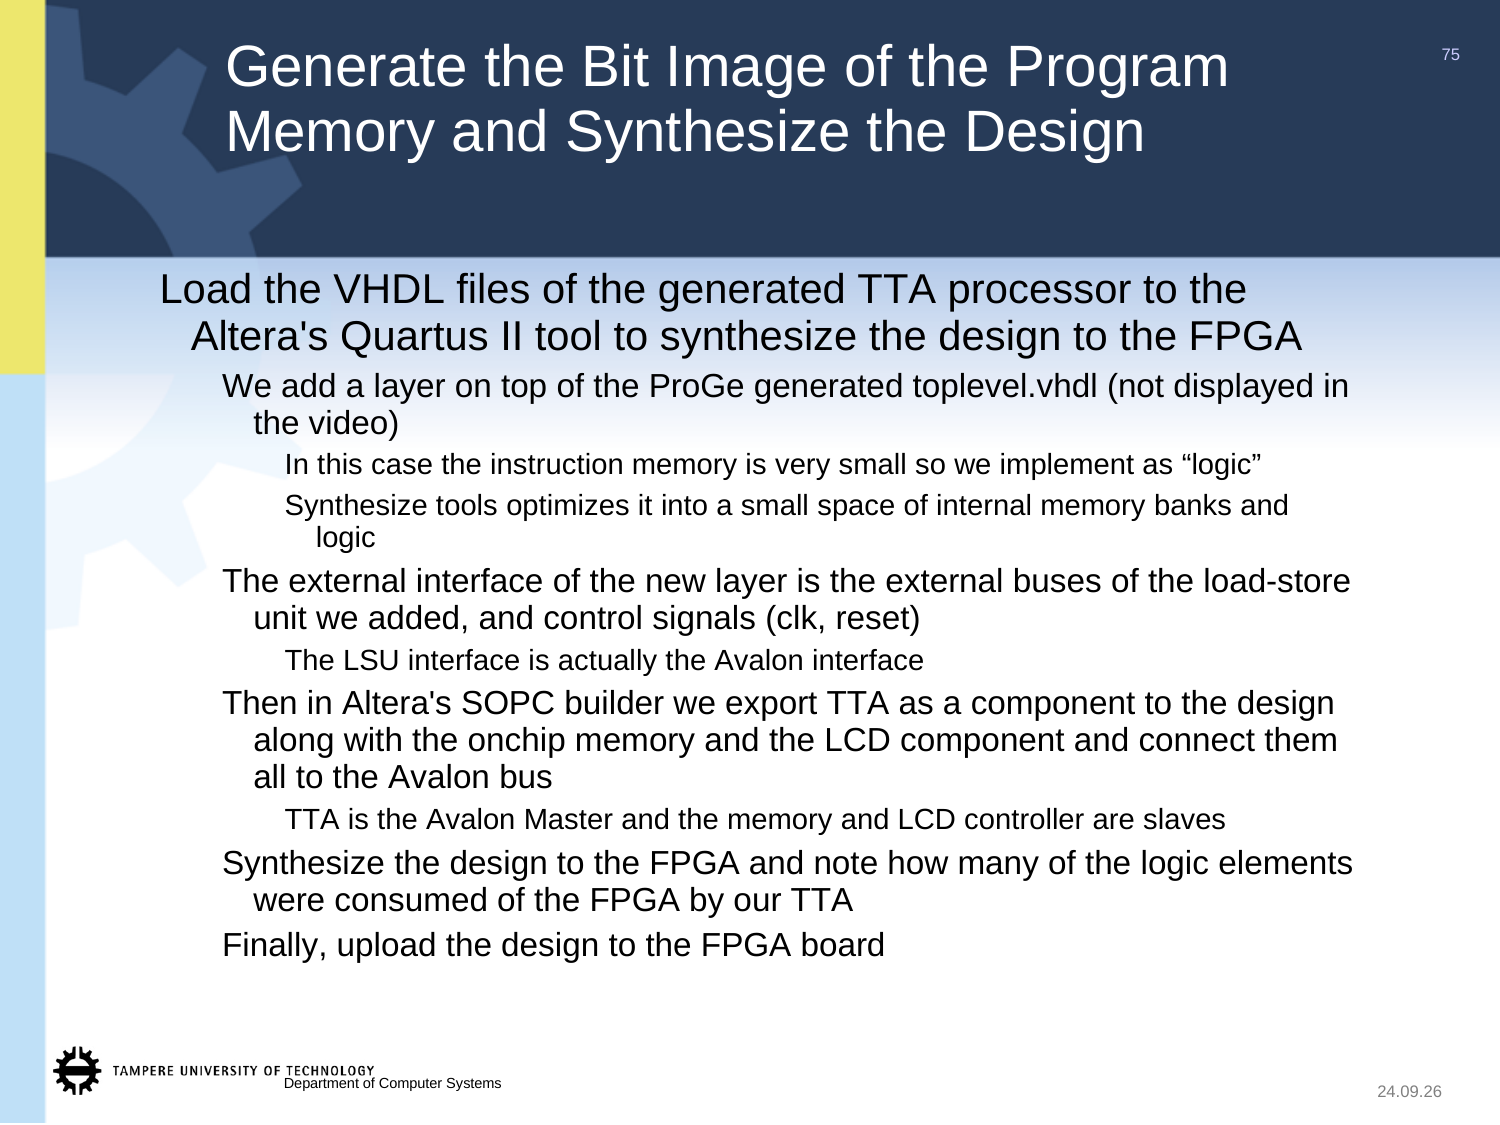

# Generate the Bit Image of the Program Memory and Synthesize the Design
75
Load the VHDL files of the generated TTA processor to the Altera's Quartus II tool to synthesize the design to the FPGA
We add a layer on top of the ProGe generated toplevel.vhdl (not displayed in the video)
In this case the instruction memory is very small so we implement as “logic”
Synthesize tools optimizes it into a small space of internal memory banks and logic
The external interface of the new layer is the external buses of the load-store unit we added, and control signals (clk, reset)
The LSU interface is actually the Avalon interface
Then in Altera's SOPC builder we export TTA as a component to the design along with the onchip memory and the LCD component and connect them all to the Avalon bus
TTA is the Avalon Master and the memory and LCD controller are slaves
Synthesize the design to the FPGA and note how many of the logic elements were consumed of the FPGA by our TTA
Finally, upload the design to the FPGA board